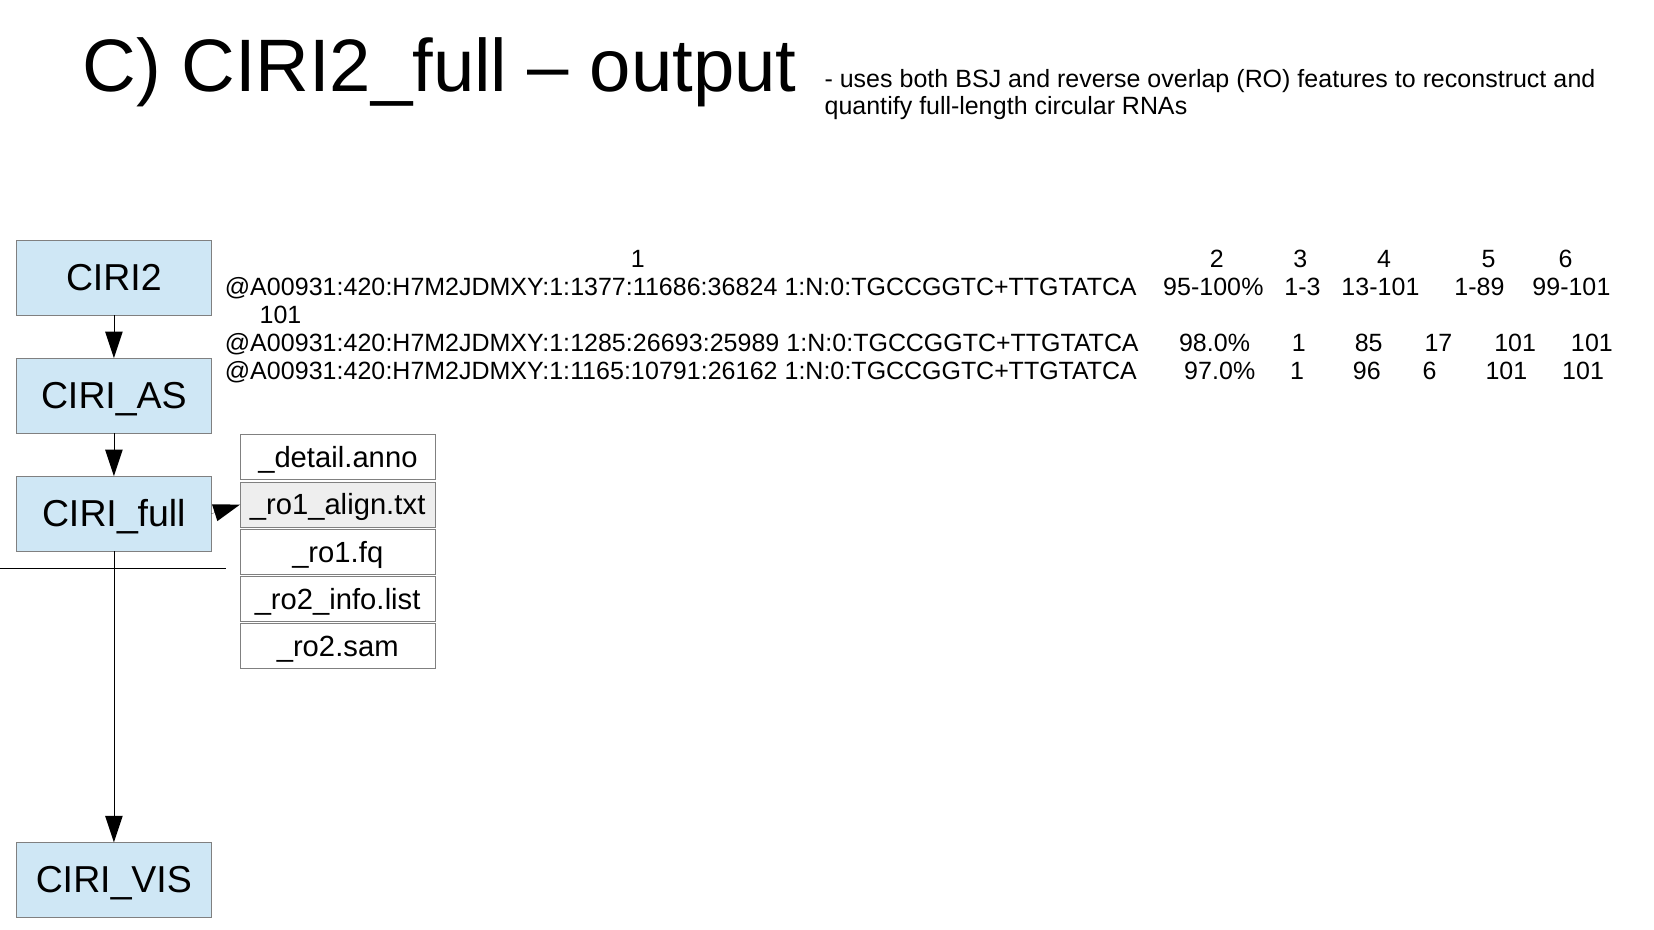

# C) CIRI2_full – output
- uses both BSJ and reverse overlap (RO) features to reconstruct and quantify full-length circular RNAs
 1 2 3 4 5 6
@A00931:420:H7M2JDMXY:1:1377:11686:36824 1:N:0:TGCCGGTC+TTGTATCA 95-100% 1-3 13-101 1-89 99-101 101
@A00931:420:H7M2JDMXY:1:1285:26693:25989 1:N:0:TGCCGGTC+TTGTATCA 98.0% 1 85 17 101 101
@A00931:420:H7M2JDMXY:1:1165:10791:26162 1:N:0:TGCCGGTC+TTGTATCA 97.0% 1 96 6 101 101
CIRI2
CIRI_AS
_detail.anno
CIRI_full
_ro1_align.txt
_ro1.fq
_ro2_info.list
_ro2.sam
CIRI_VIS